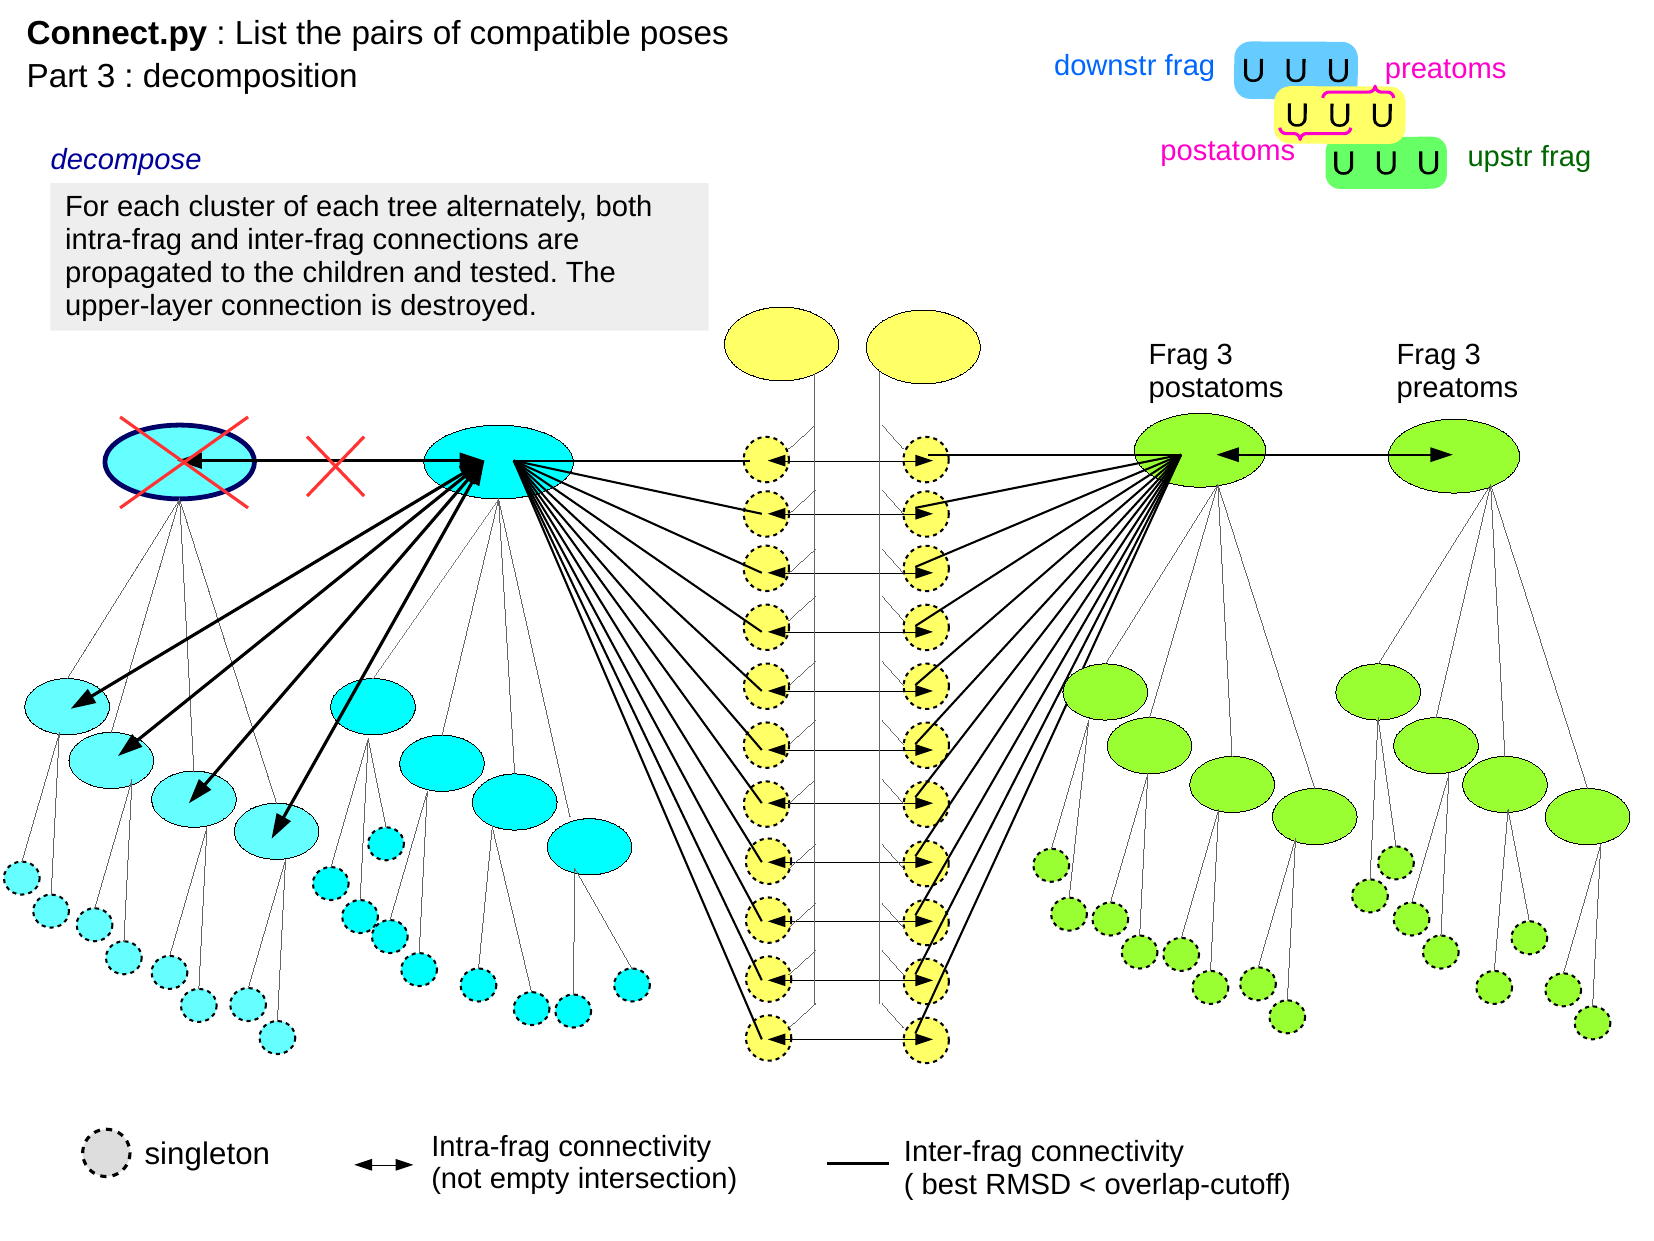

Connect.py : List the pairs of compatible poses
Part 3 : decomposition
downstr frag
U U U
preatoms
U U U
postatoms
upstr frag
U U U
decompose
For each cluster of each tree alternately, both intra-frag and inter-frag connections are propagated to the children and tested. The upper-layer connection is destroyed.
Frag 3
postatoms
Frag 3
preatoms
Intra-frag connectivity
(not empty intersection)
Inter-frag connectivity
( best RMSD < overlap-cutoff)
singleton